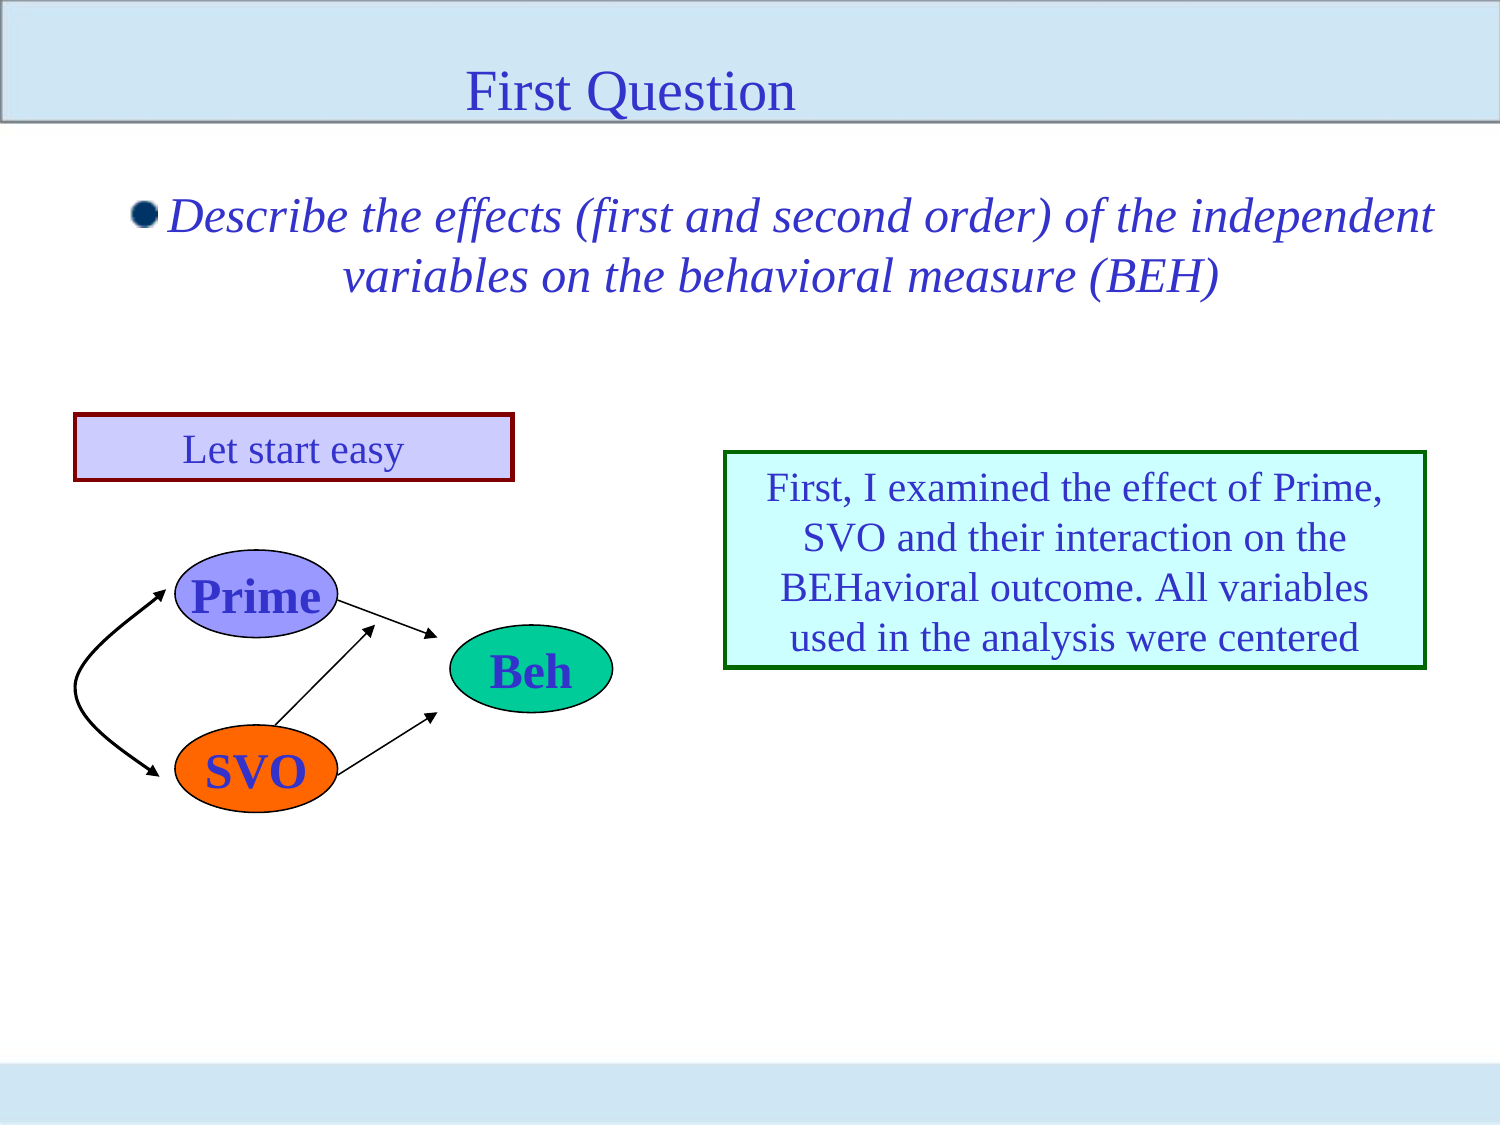

# First Question
 Describe the effects (first and second order) of the independent variables on the behavioral measure (BEH)
Let start easy
First, I examined the effect of Prime, SVO and their interaction on the BEHavioral outcome. All variables used in the analysis were centered
Prime
Beh
SVO